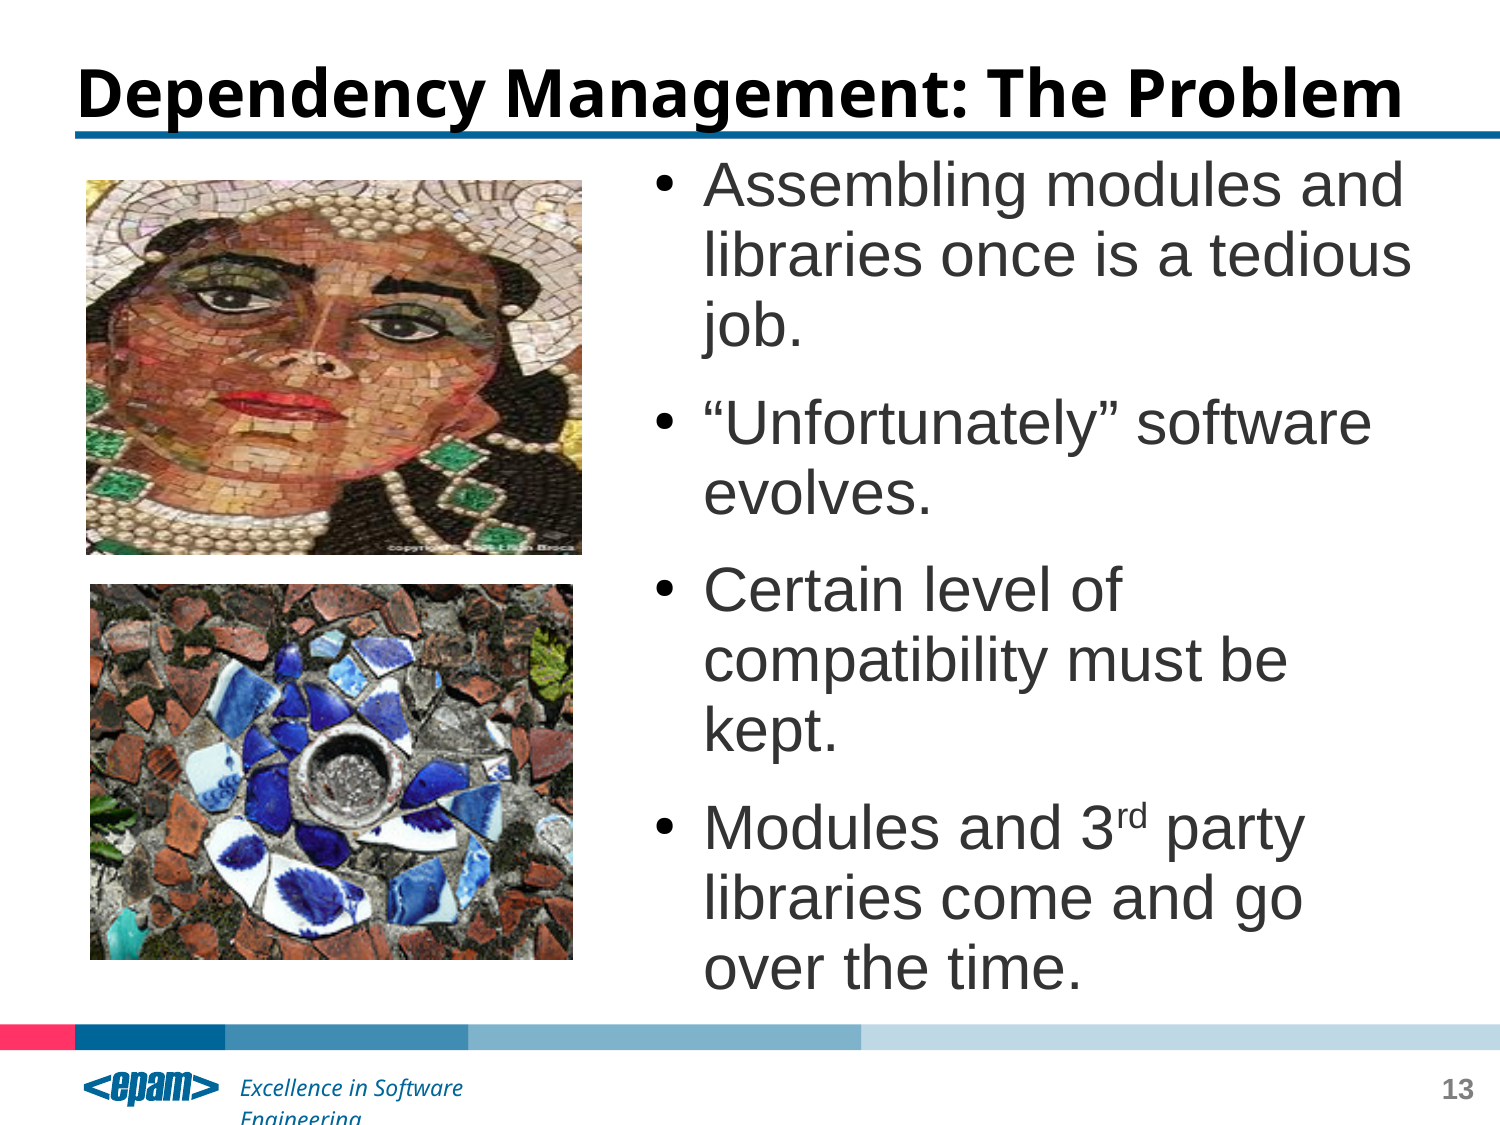

Dependency Management: The Problem
# Assembling modules and libraries once is a tedious job.
“Unfortunately” software evolves.
Certain level of compatibility must be kept.
Modules and 3rd party libraries come and go over the time.